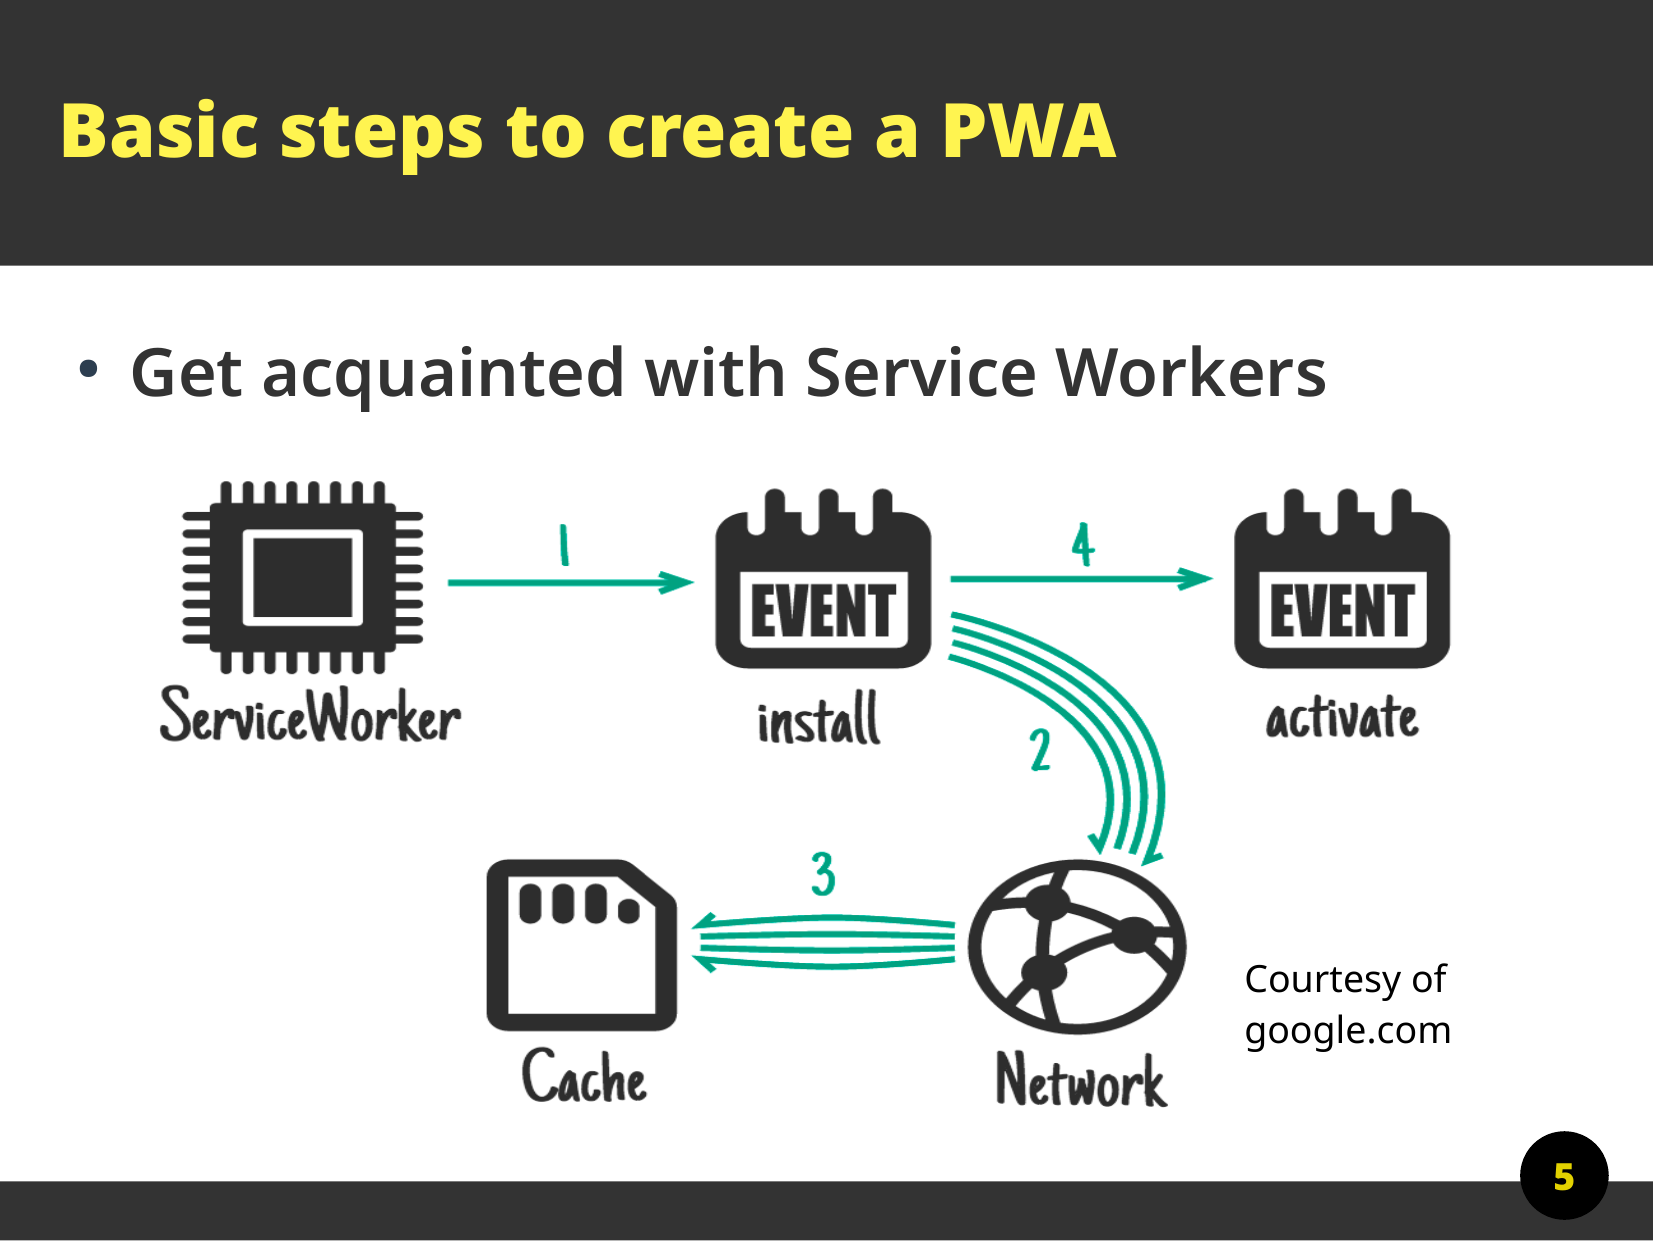

# Basic steps to create a PWA
Get acquainted with Service Workers
Courtesy of google.com
5